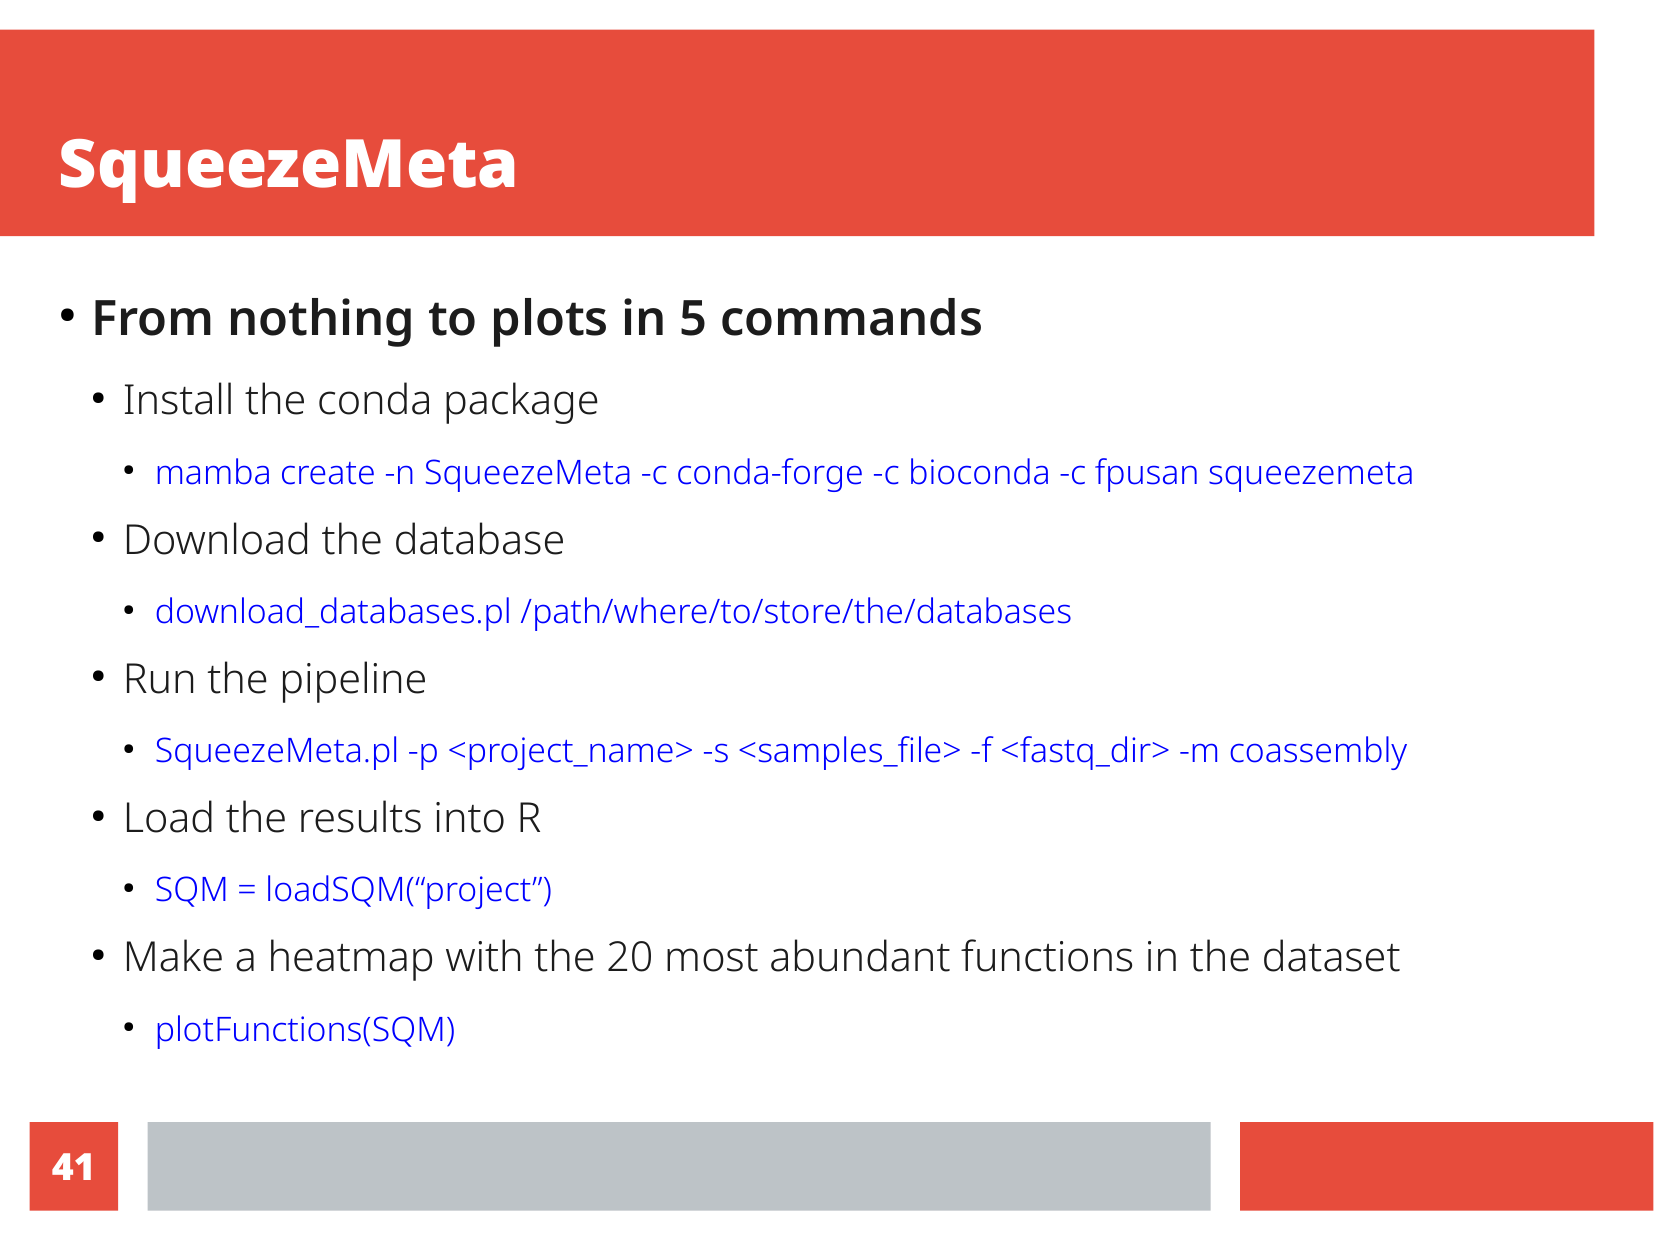

# SqueezeMeta
From nothing to plots in 5 commands
Install the conda package
mamba create -n SqueezeMeta -c conda-forge -c bioconda -c fpusan squeezemeta
Download the database
download_databases.pl /path/where/to/store/the/databases
Run the pipeline
SqueezeMeta.pl -p <project_name> -s <samples_file> -f <fastq_dir> -m coassembly
Load the results into R
SQM = loadSQM(“project”)
Make a heatmap with the 20 most abundant functions in the dataset
plotFunctions(SQM)
41